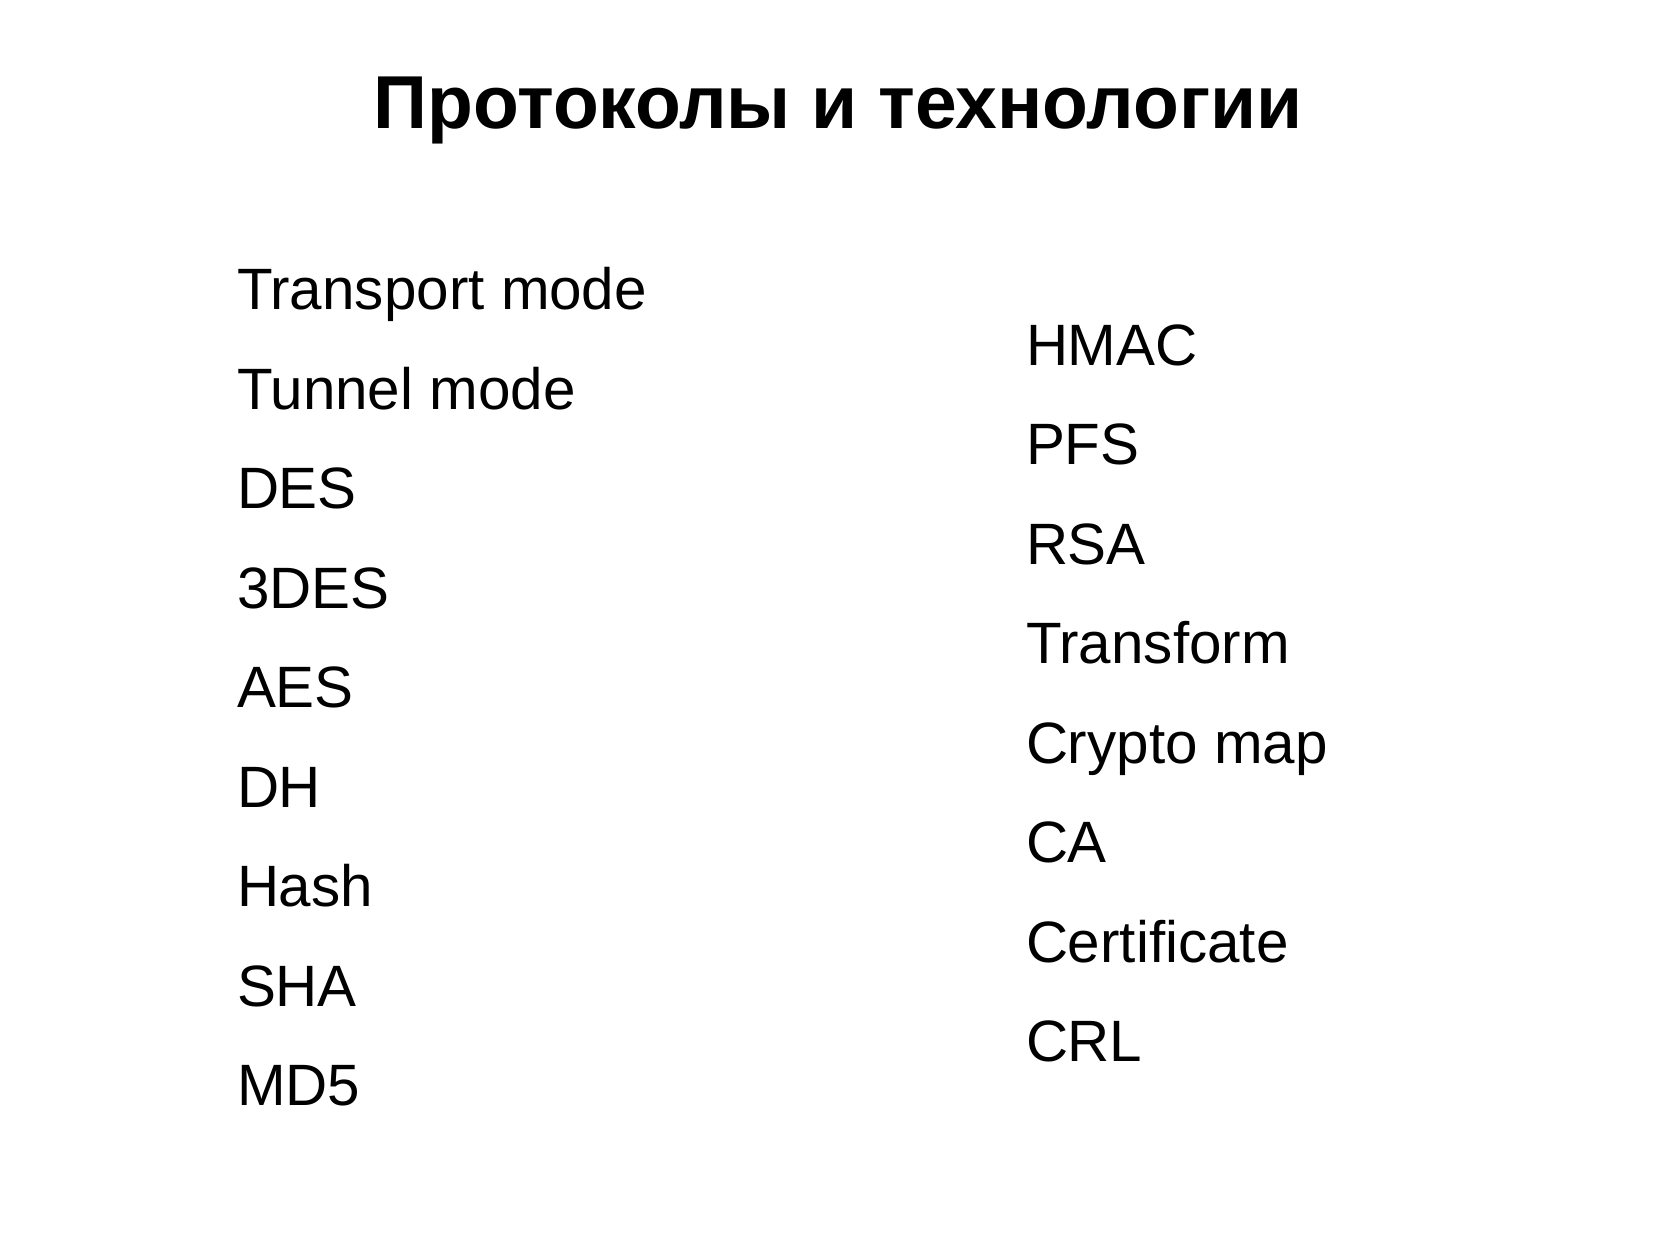

Протоколы и технологии
Transport mode
Tunnel mode
DES
3DES
AES
DH
Hash
SHA
MD5
# HMAC
PFS
RSA
Transform
Crypto map
CA
Certificate
CRL